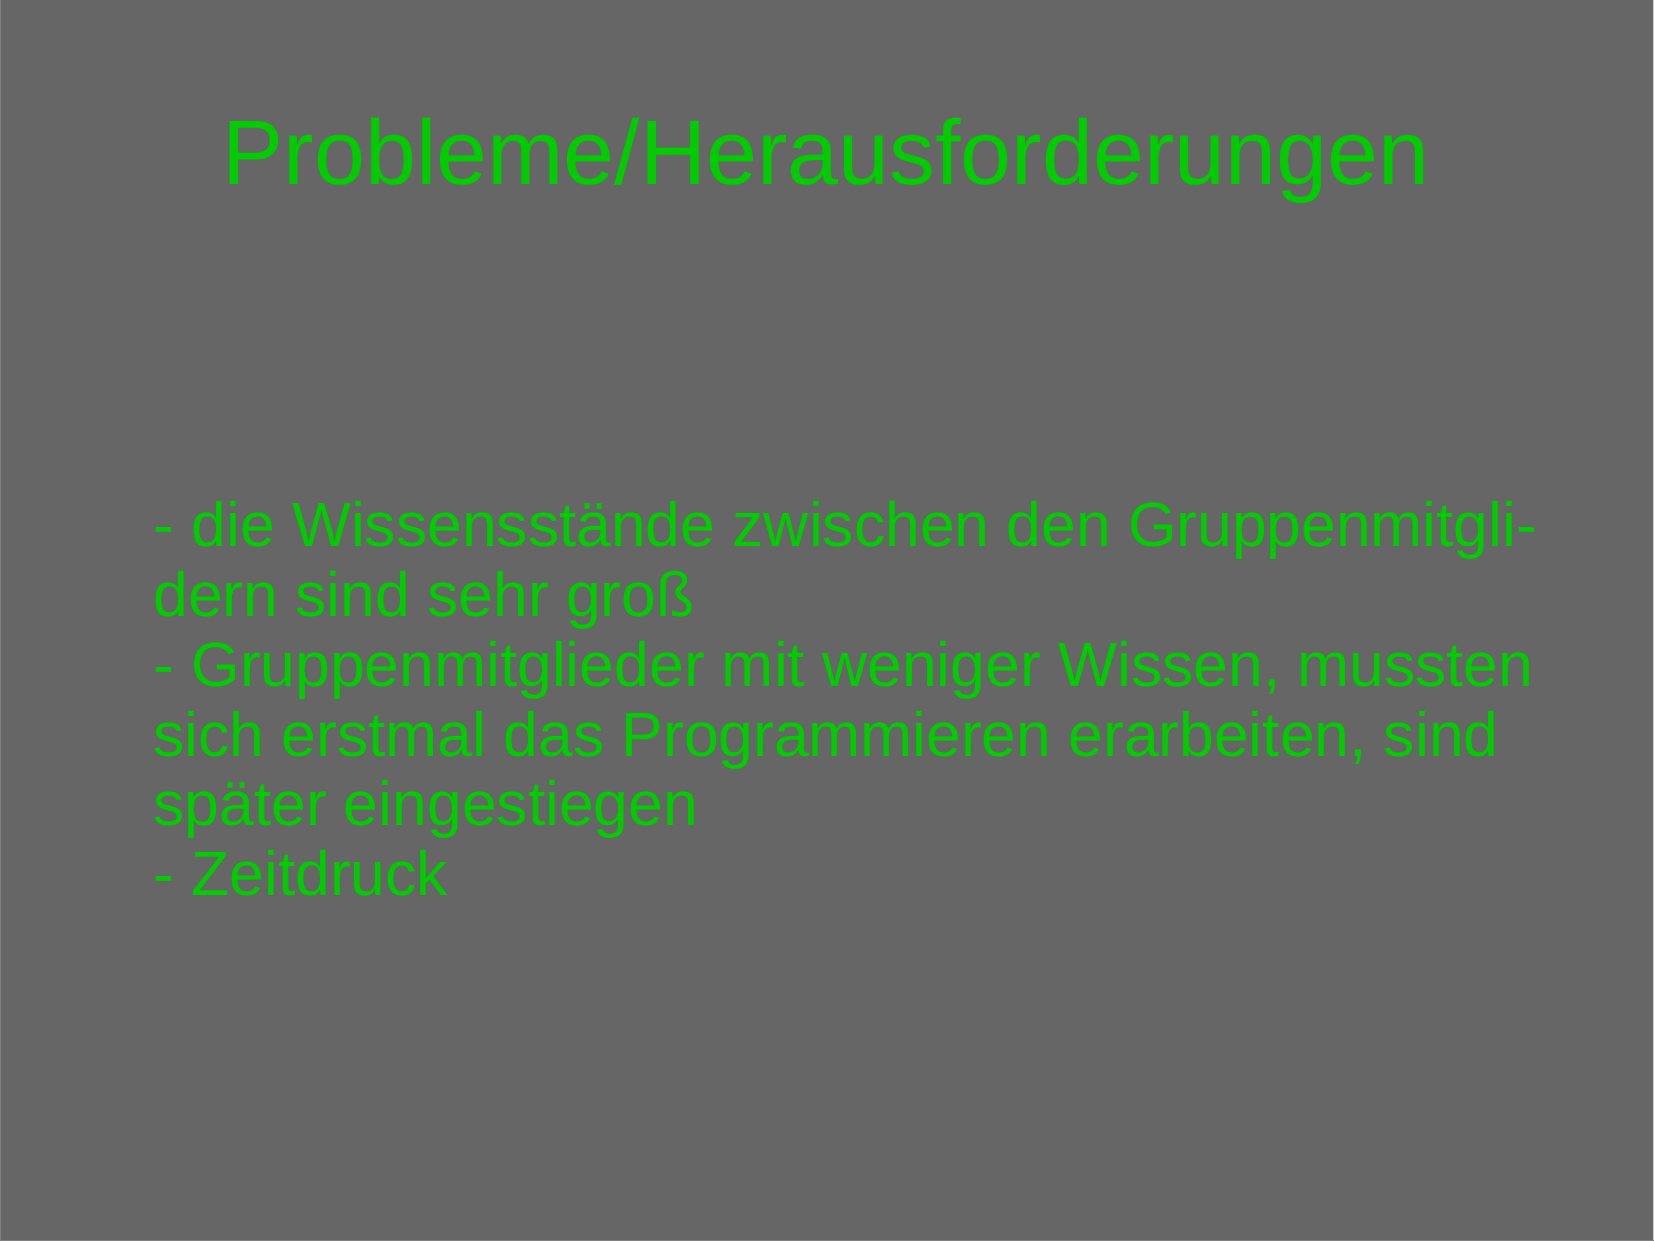

# Probleme/Herausforderungen
- die Wissensstände zwischen den Gruppenmitgli-dern sind sehr groß
- Gruppenmitglieder mit weniger Wissen, mussten sich erstmal das Programmieren erarbeiten, sind später eingestiegen
- Zeitdruck